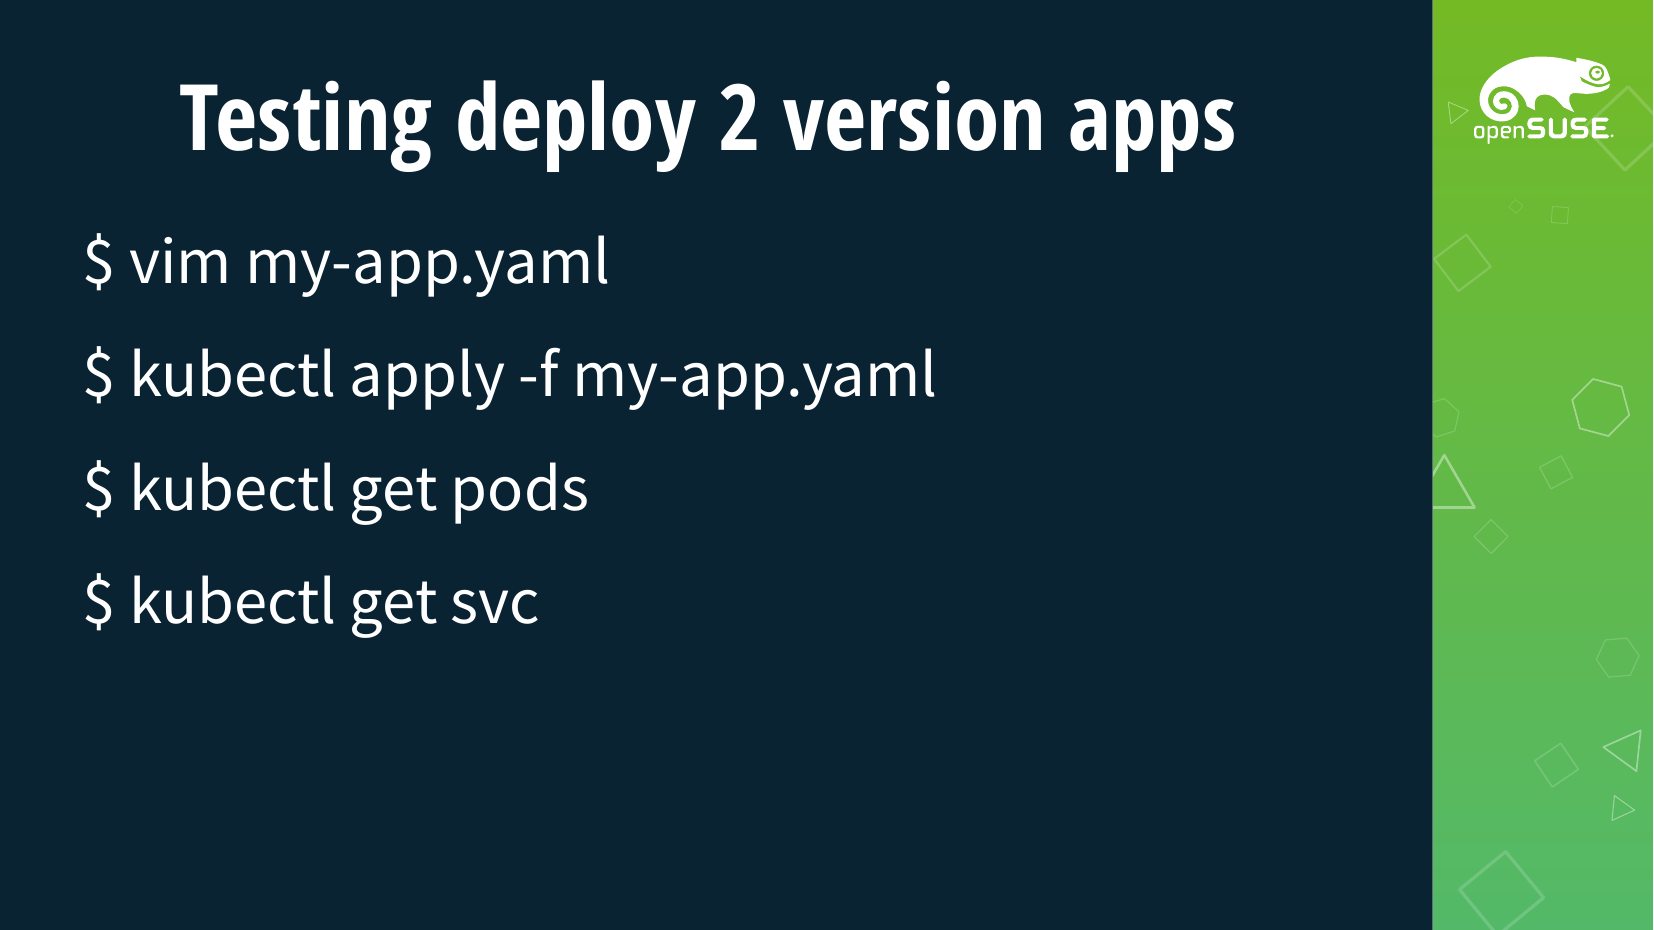

# Testing deploy 2 version apps
$ vim my-app.yaml
$ kubectl apply -f my-app.yaml
$ kubectl get pods
$ kubectl get svc